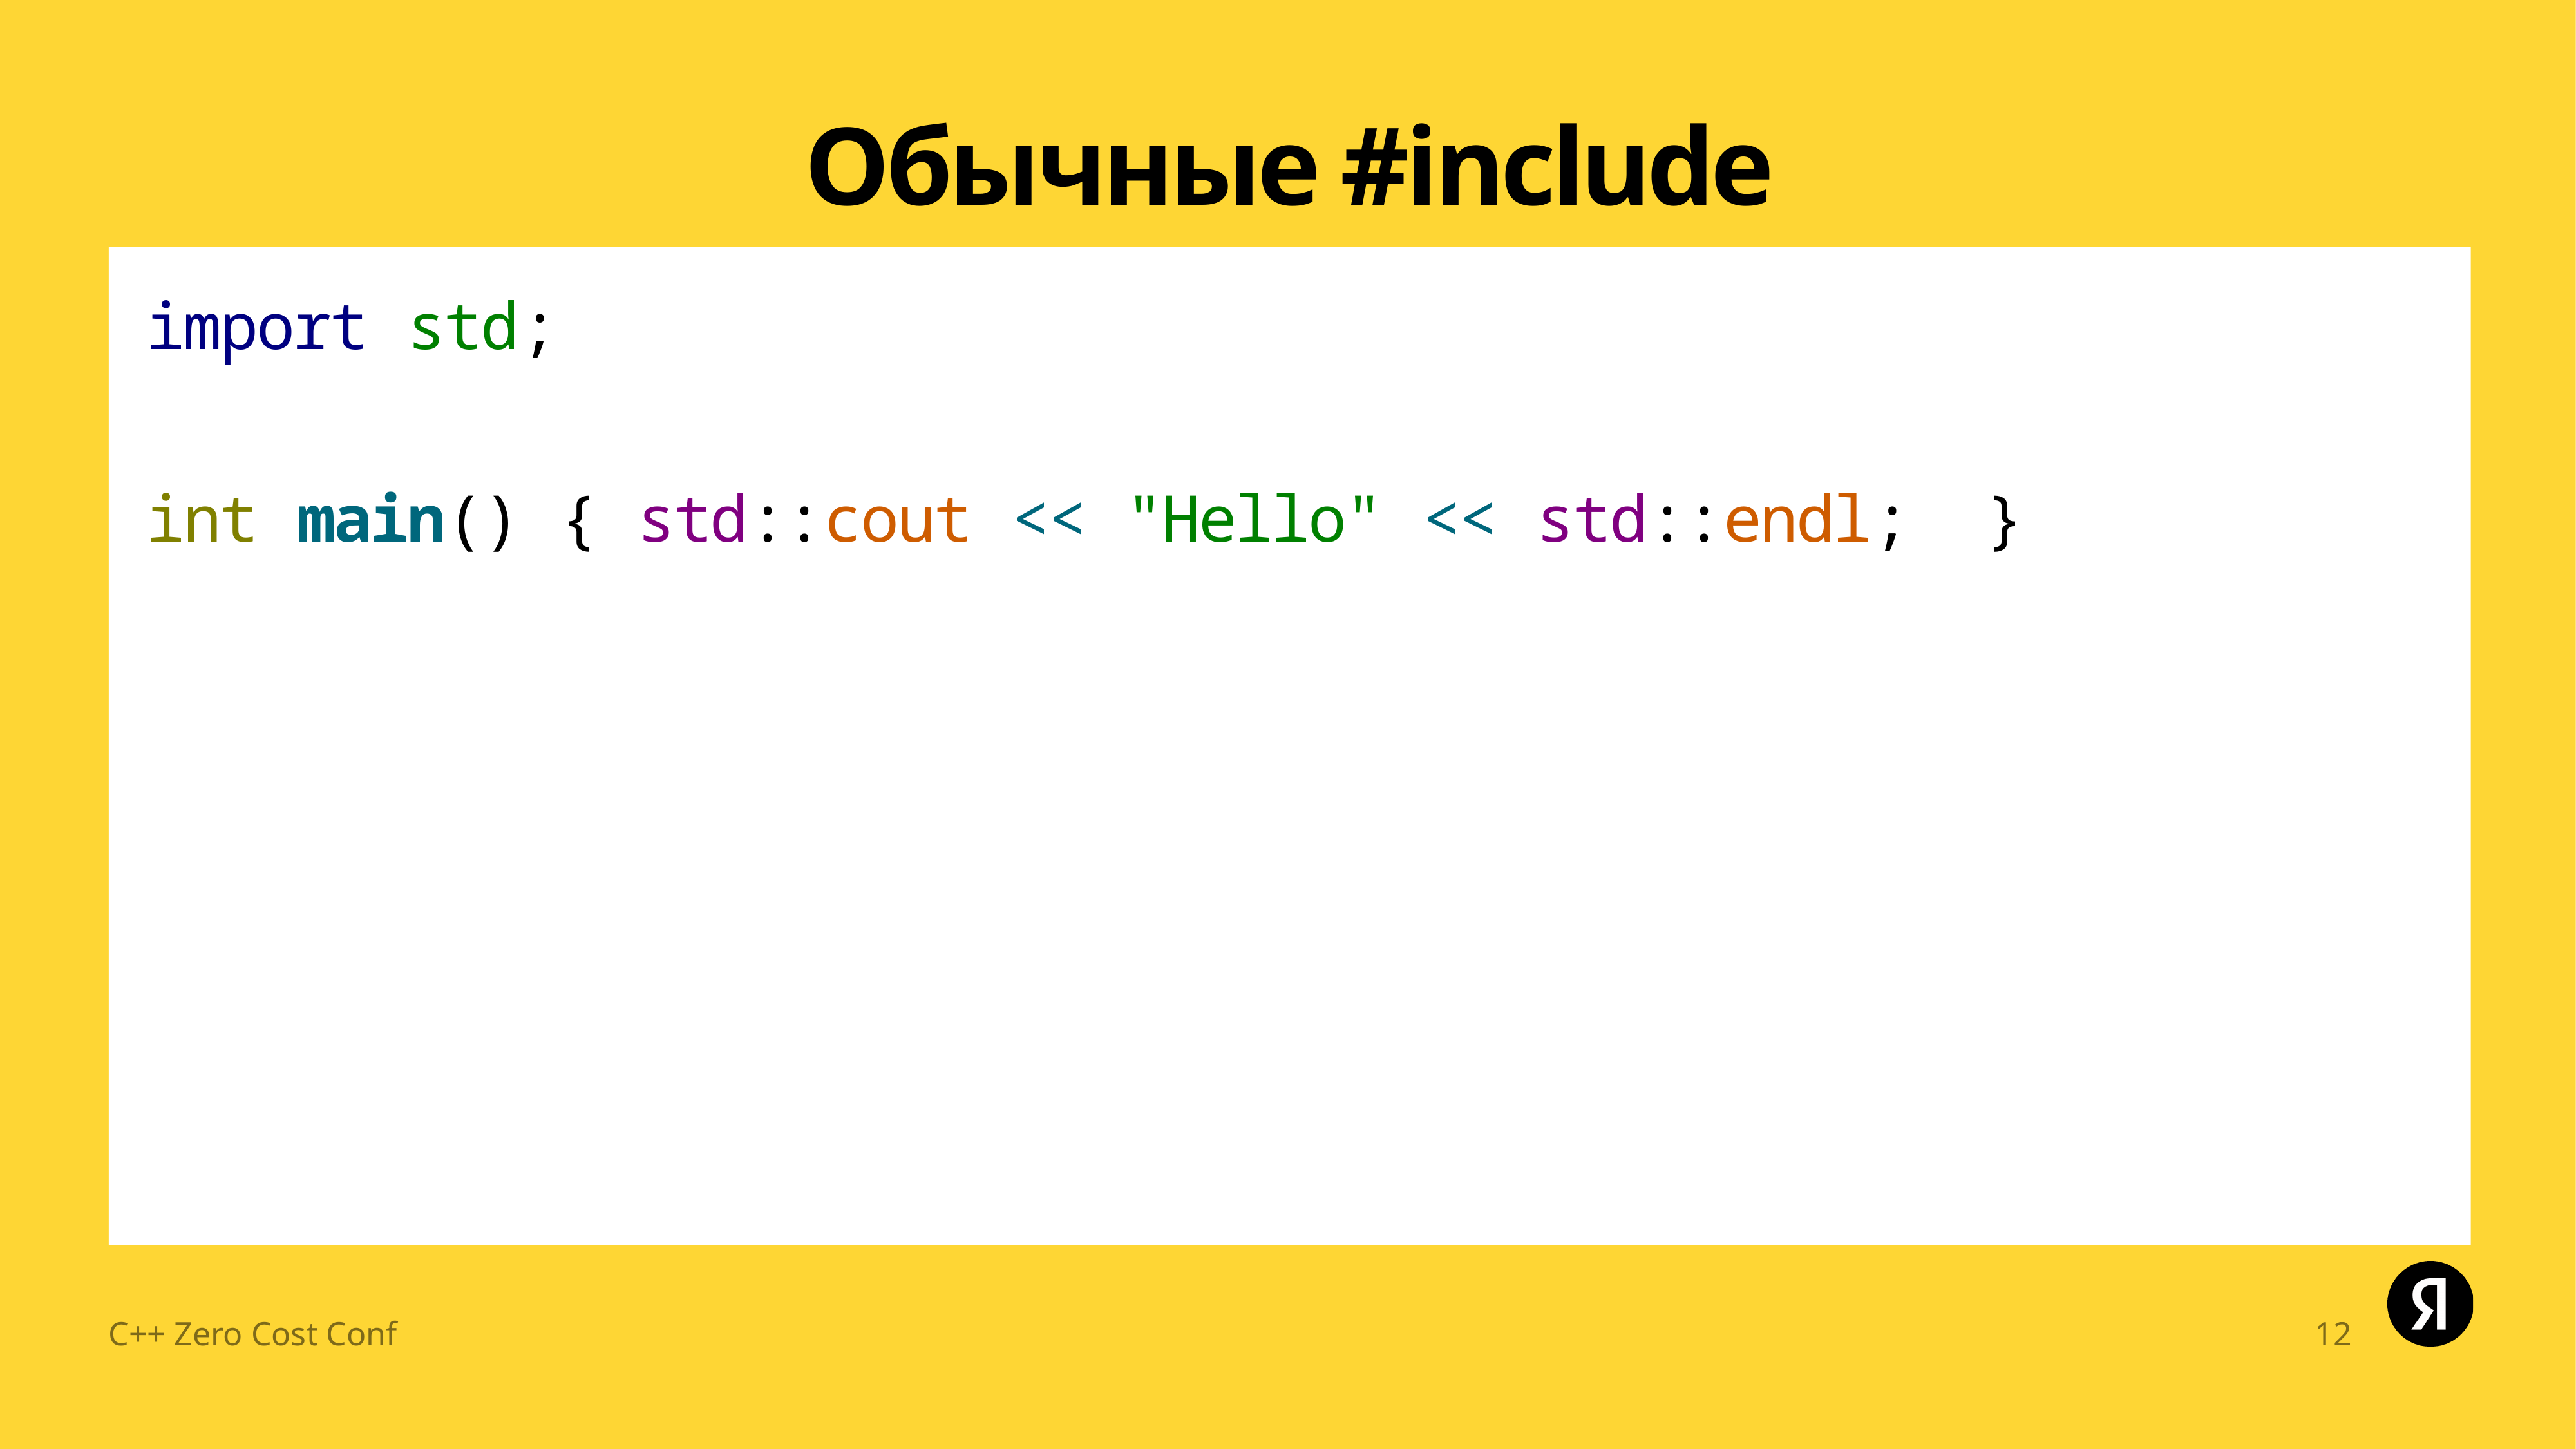

Обычные #include
# import std;
int main() { std::cout << "Hello" << std::endl; }
C++ Zero Cost Conf
12